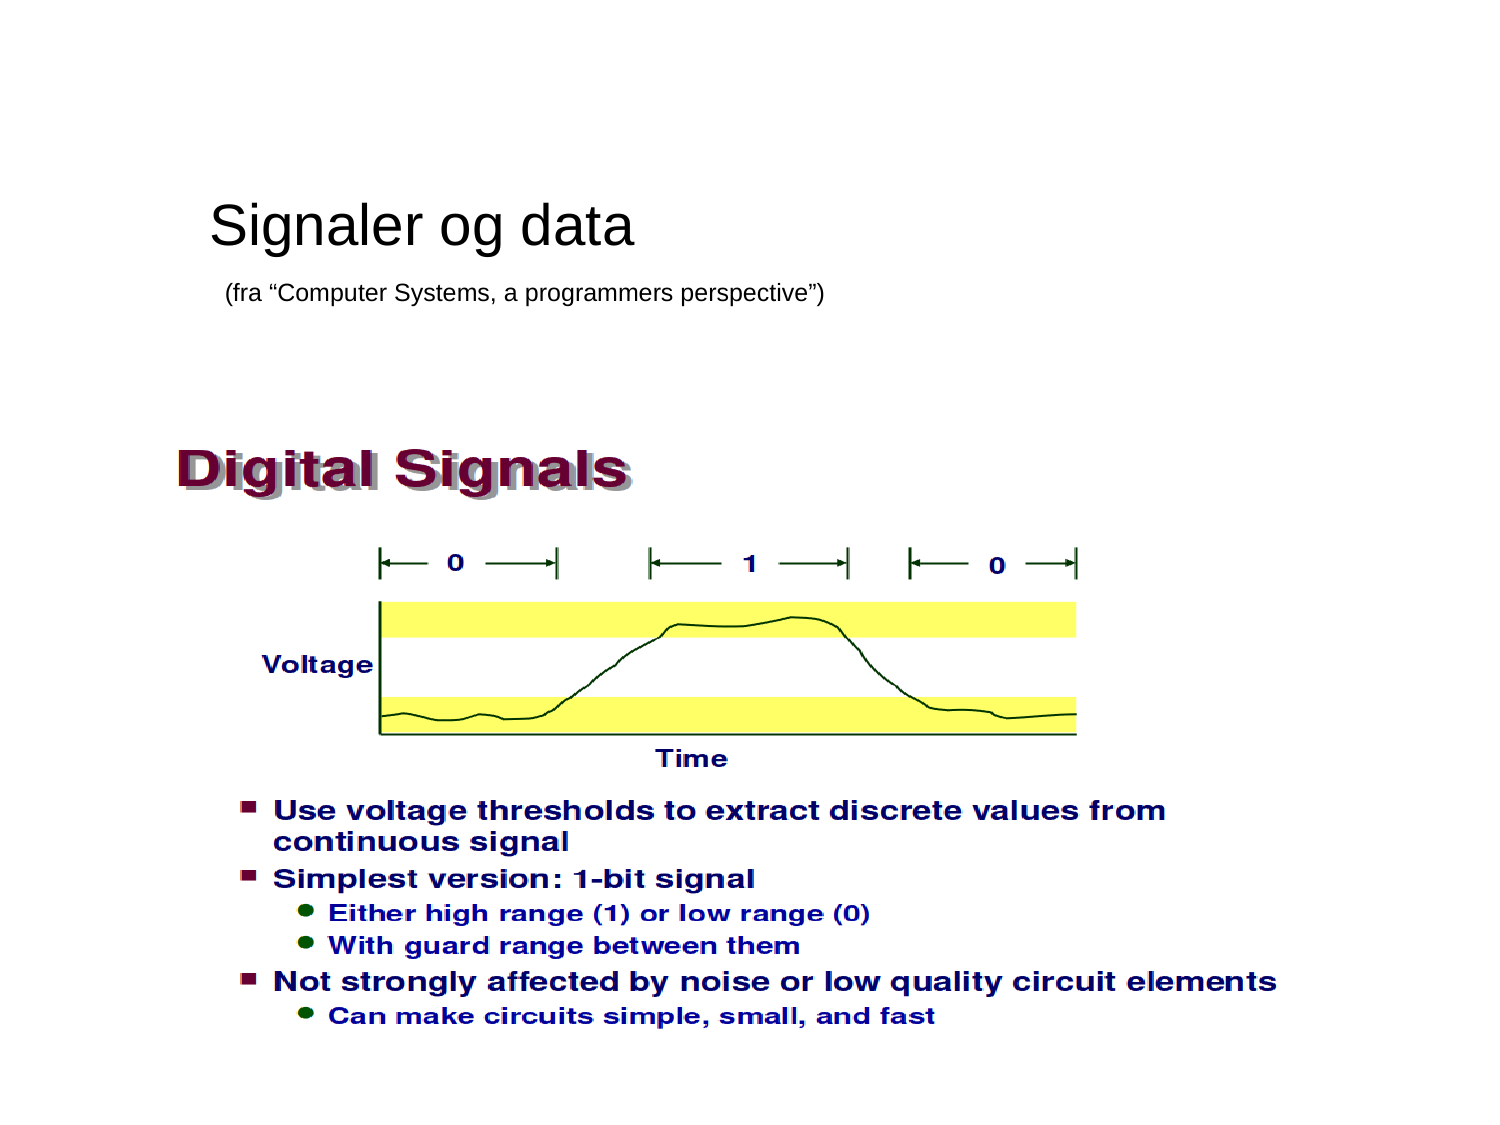

Signaler og data
(fra “Computer Systems, a programmers perspective”)